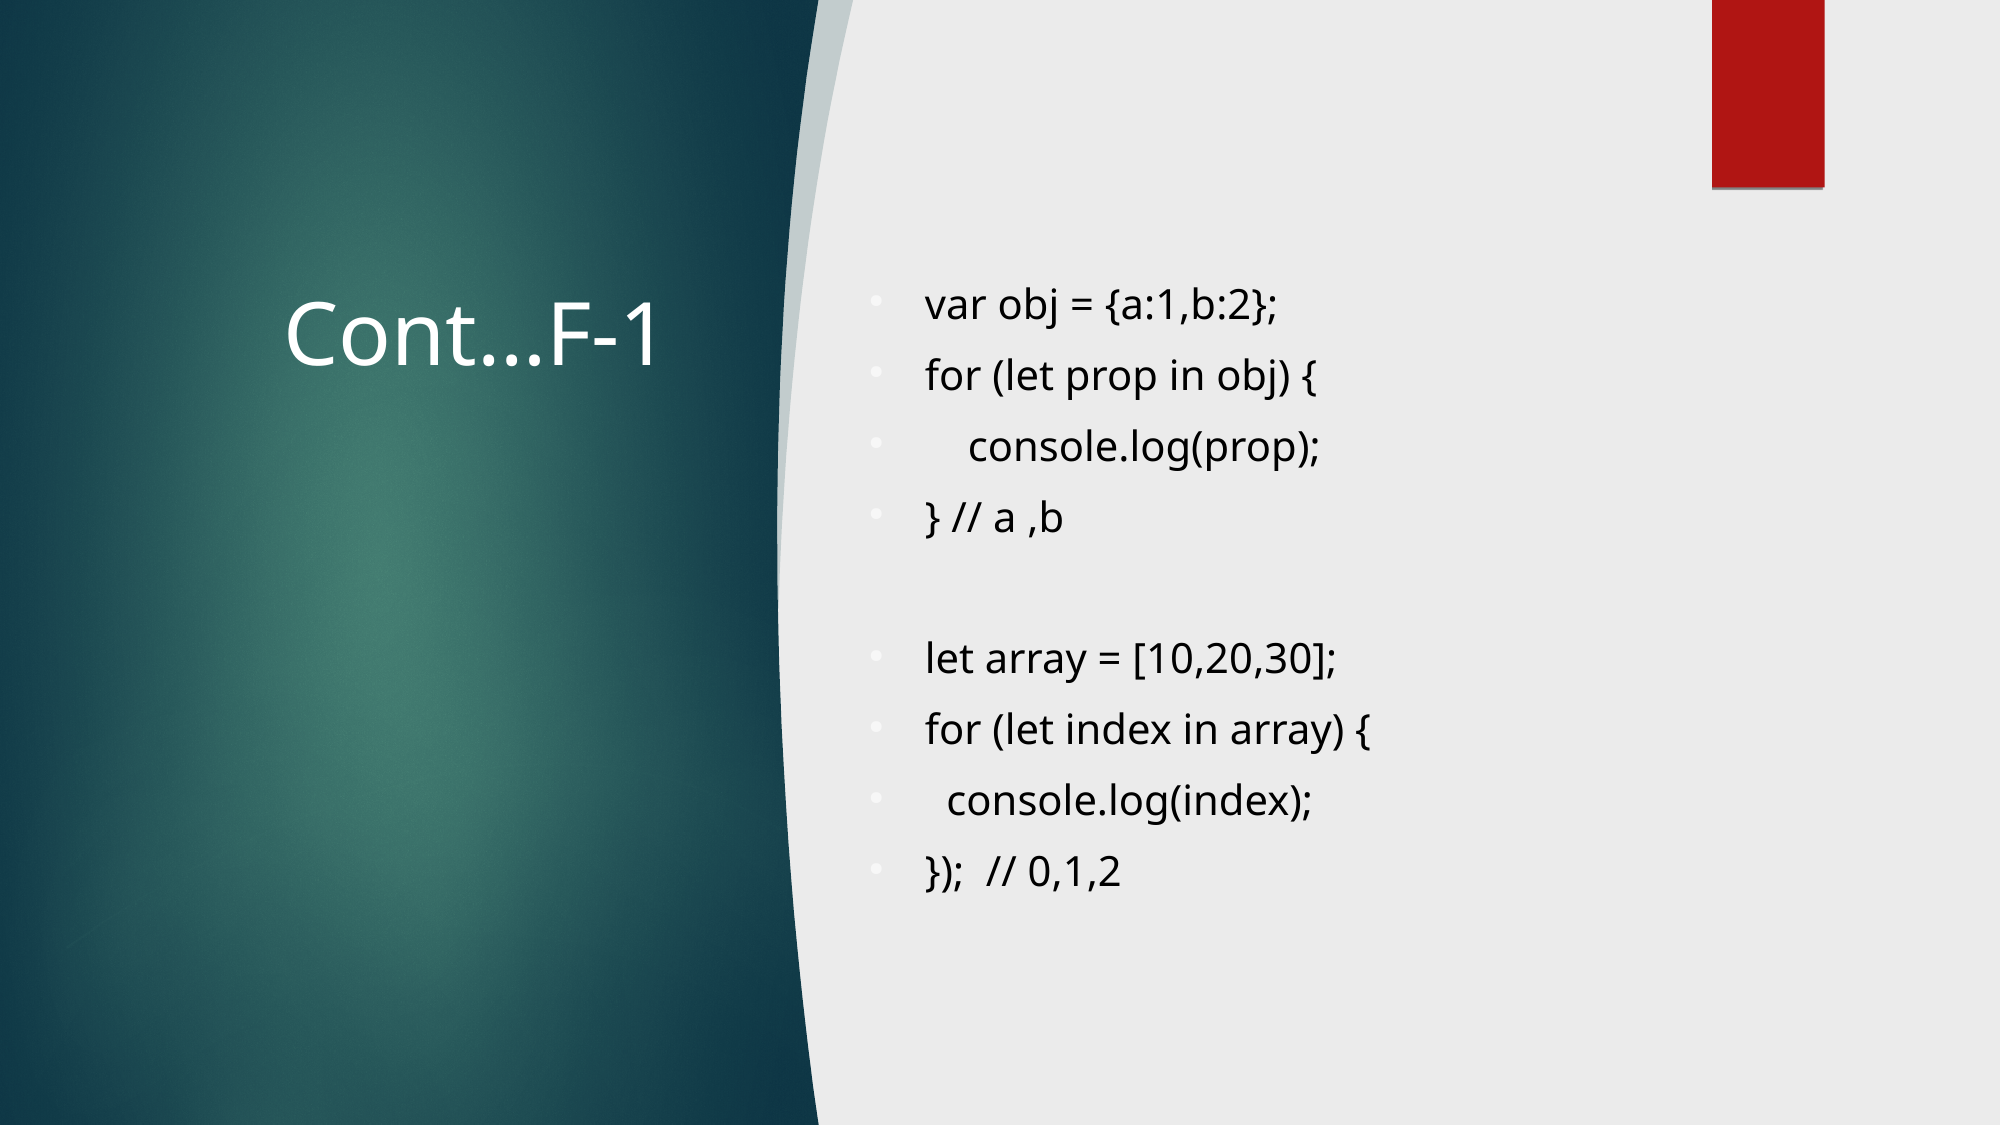

# Cont…F-1
var obj = {a:1,b:2};
for (let prop in obj) {
 console.log(prop);
} // a ,b
let array = [10,20,30];
for (let index in array) {
 console.log(index);
}); // 0,1,2